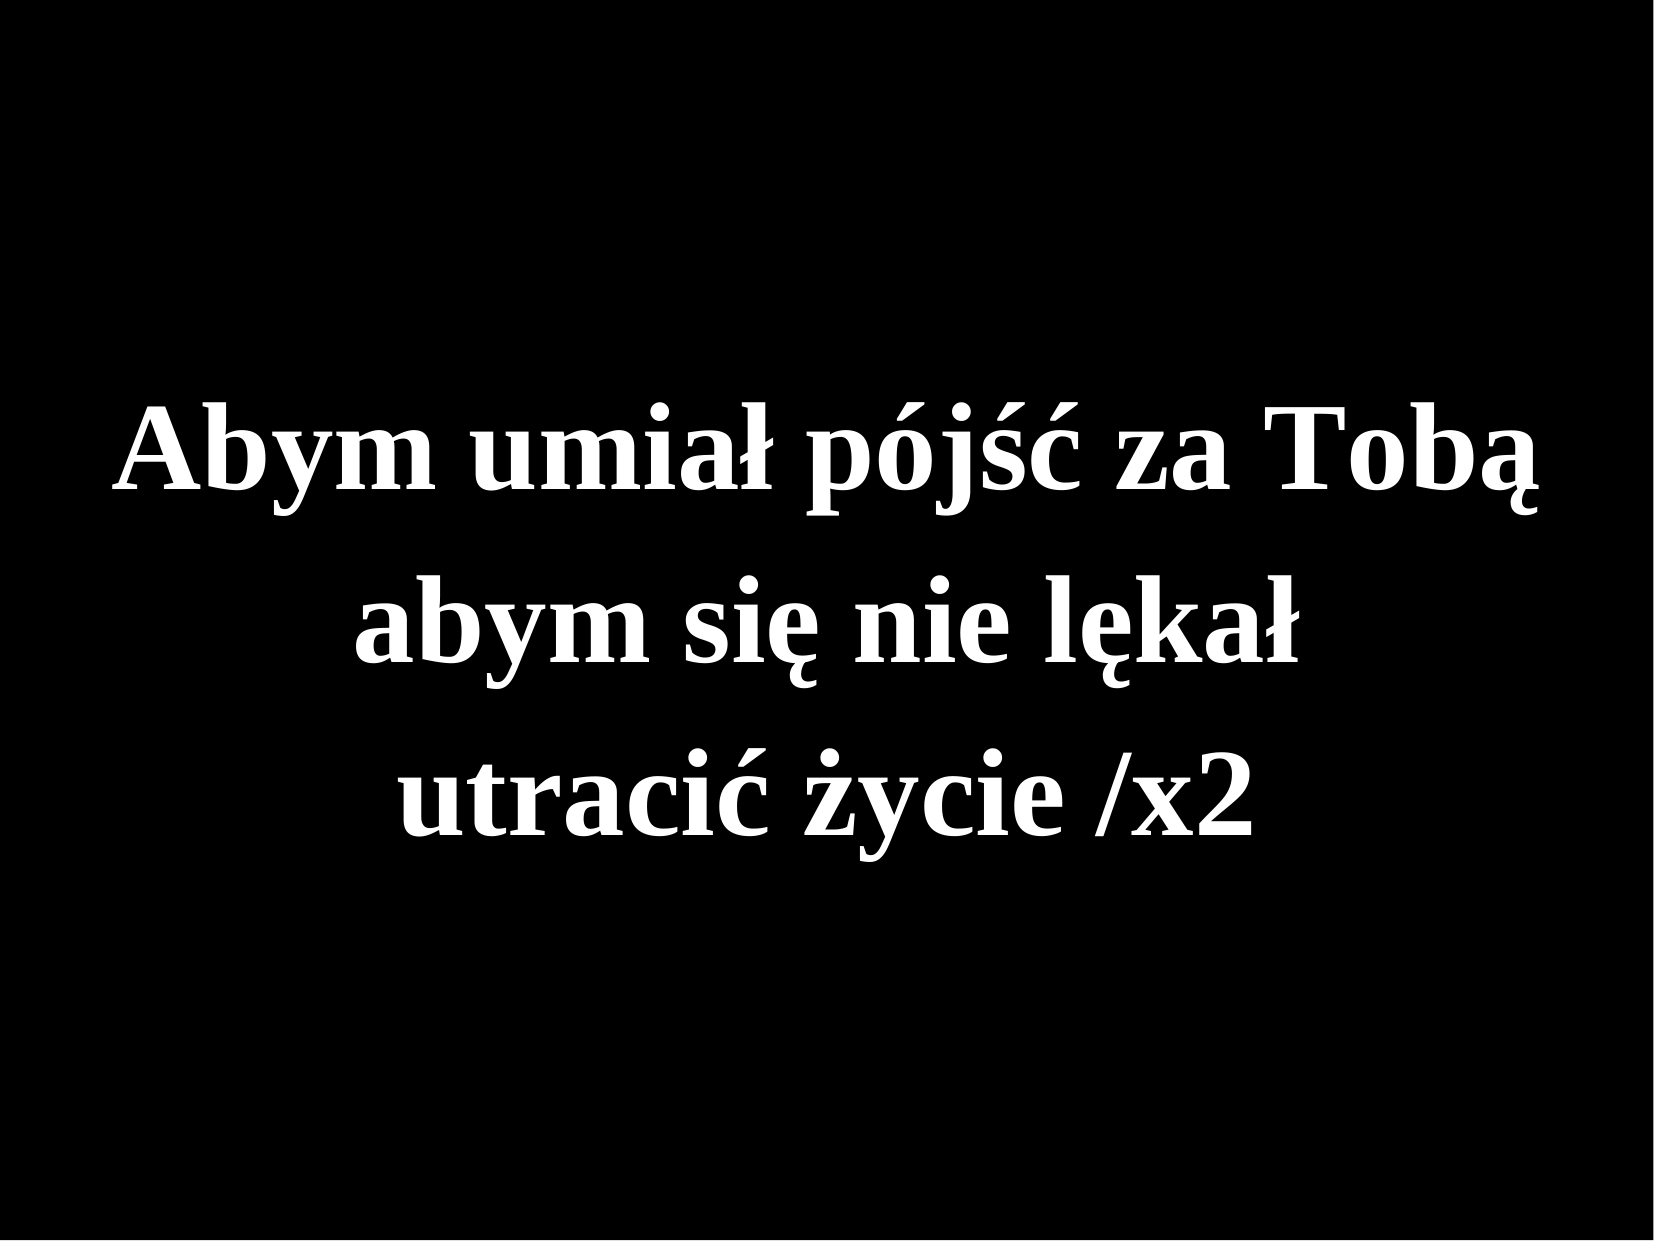

# Abym umiał pójść za Tobą ppp abym się nie lękał ppp utracić życie /x2